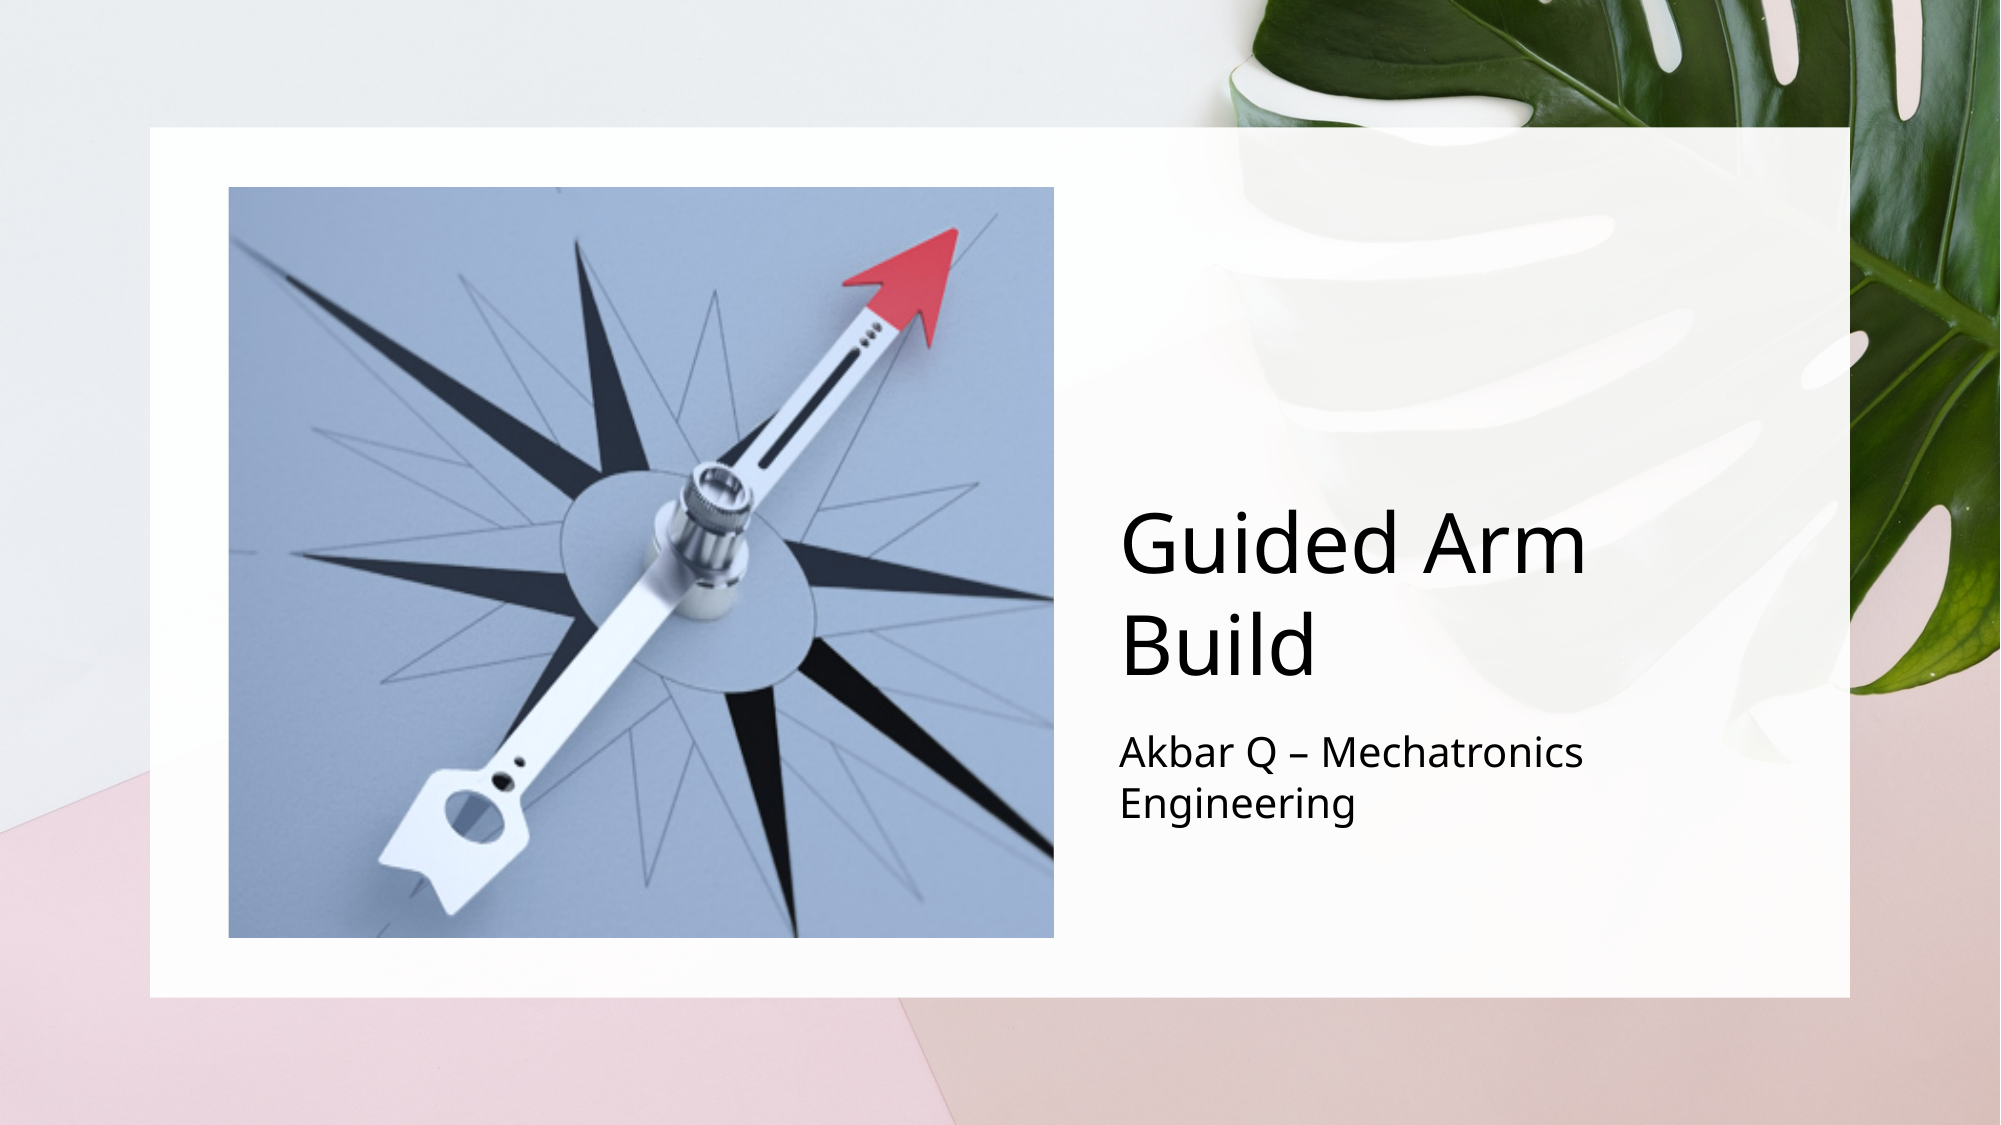

# Guided Arm Build
Akbar Q – Mechatronics Engineering